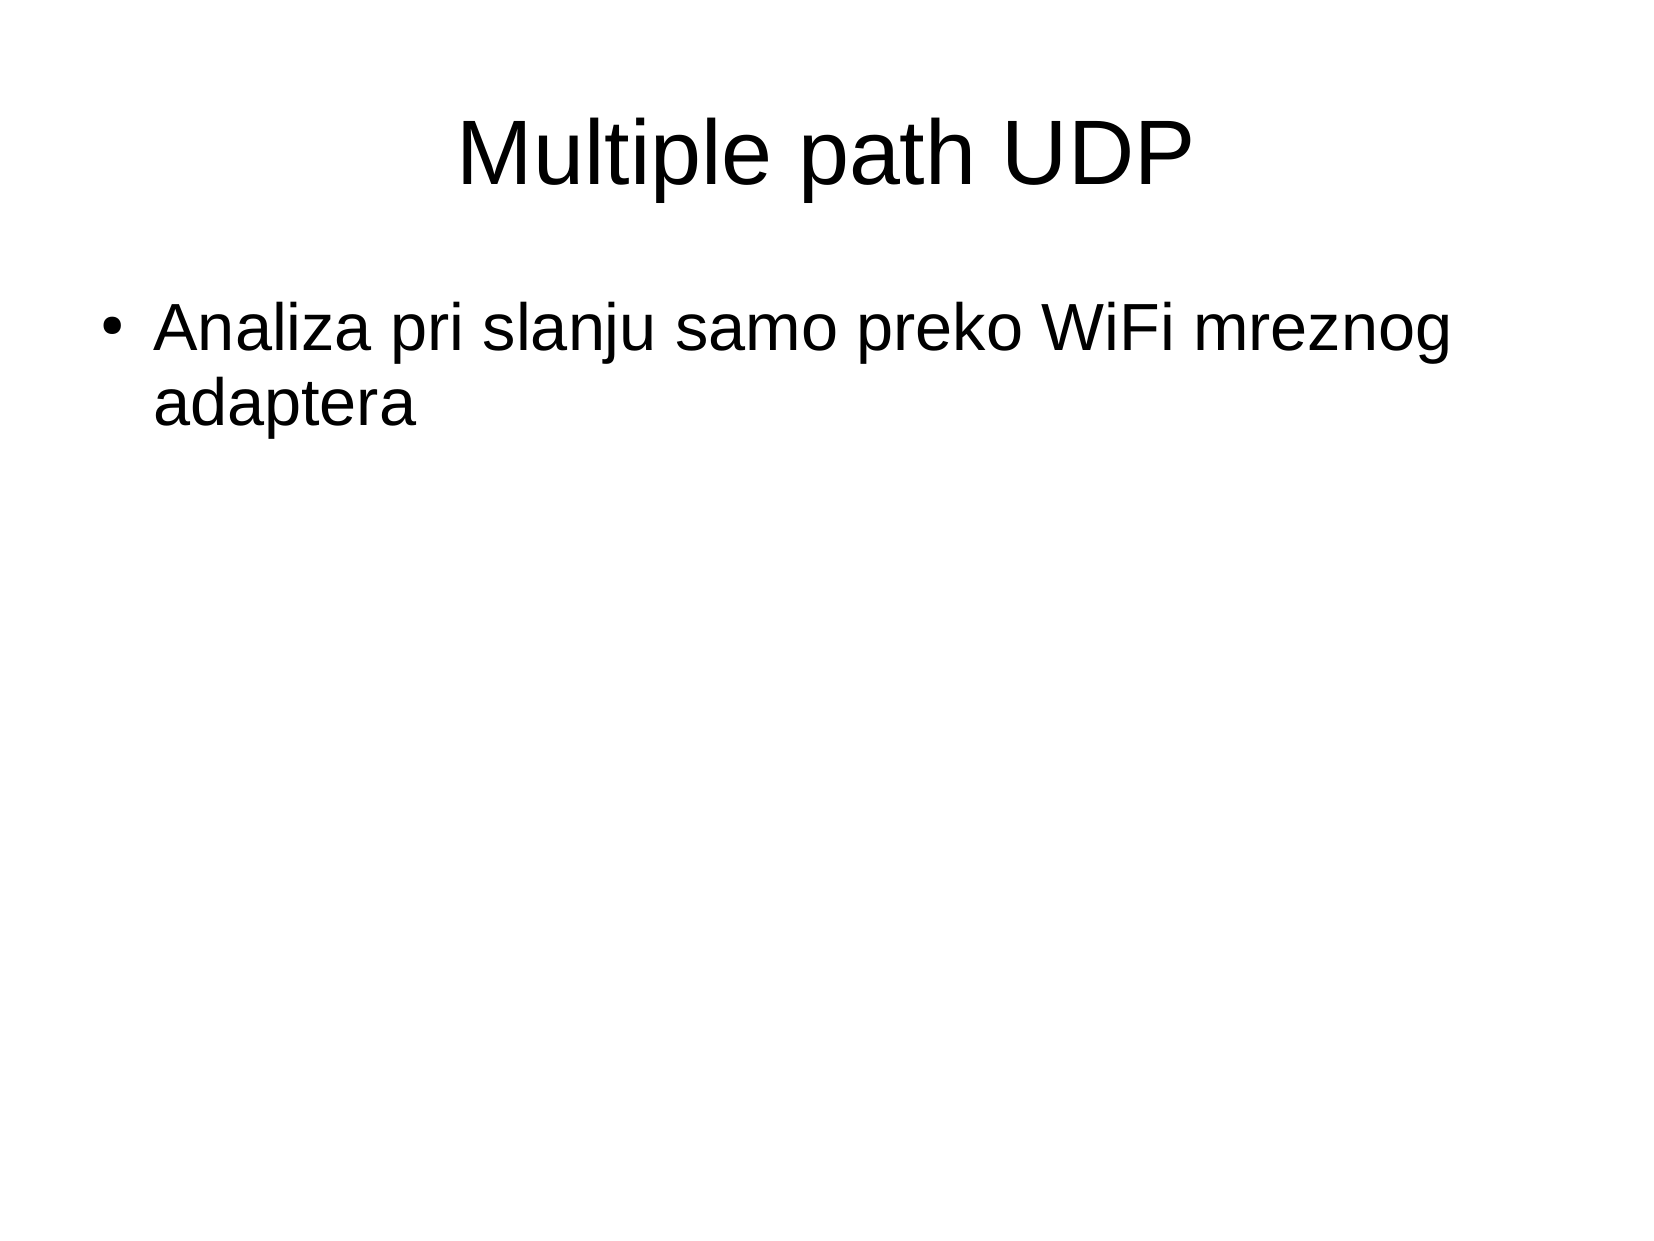

# Multiple path UDP
Analiza pri slanju samo preko WiFi mreznog adaptera